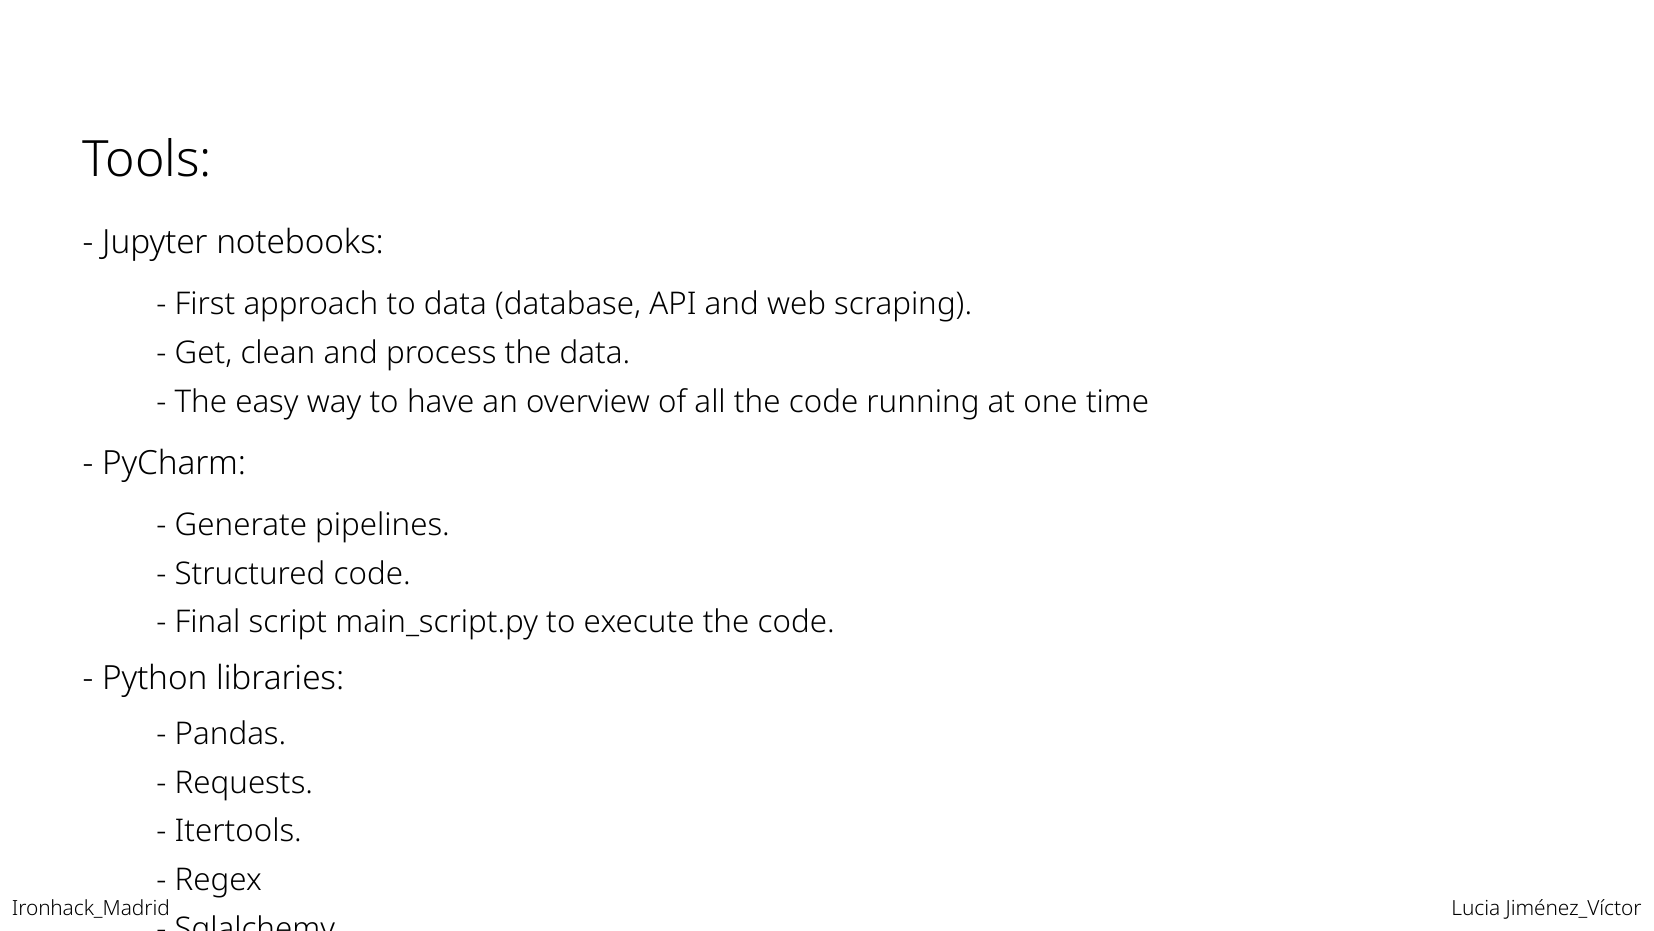

# Tools:
- Jupyter notebooks:
	- First approach to data (database, API and web scraping).
	- Get, clean and process the data.
	- The easy way to have an overview of all the code running at one time
- PyCharm:
	- Generate pipelines.
	- Structured code.
	- Final script main_script.py to execute the code.
- Python libraries:
	- Pandas.
	- Requests.
	- Itertools.
	- Regex
	- Sqlalchemy
	- Beautiful Soup 4
	- Argparse
Lucia Jiménez_Víctor
Ironhack_Madrid